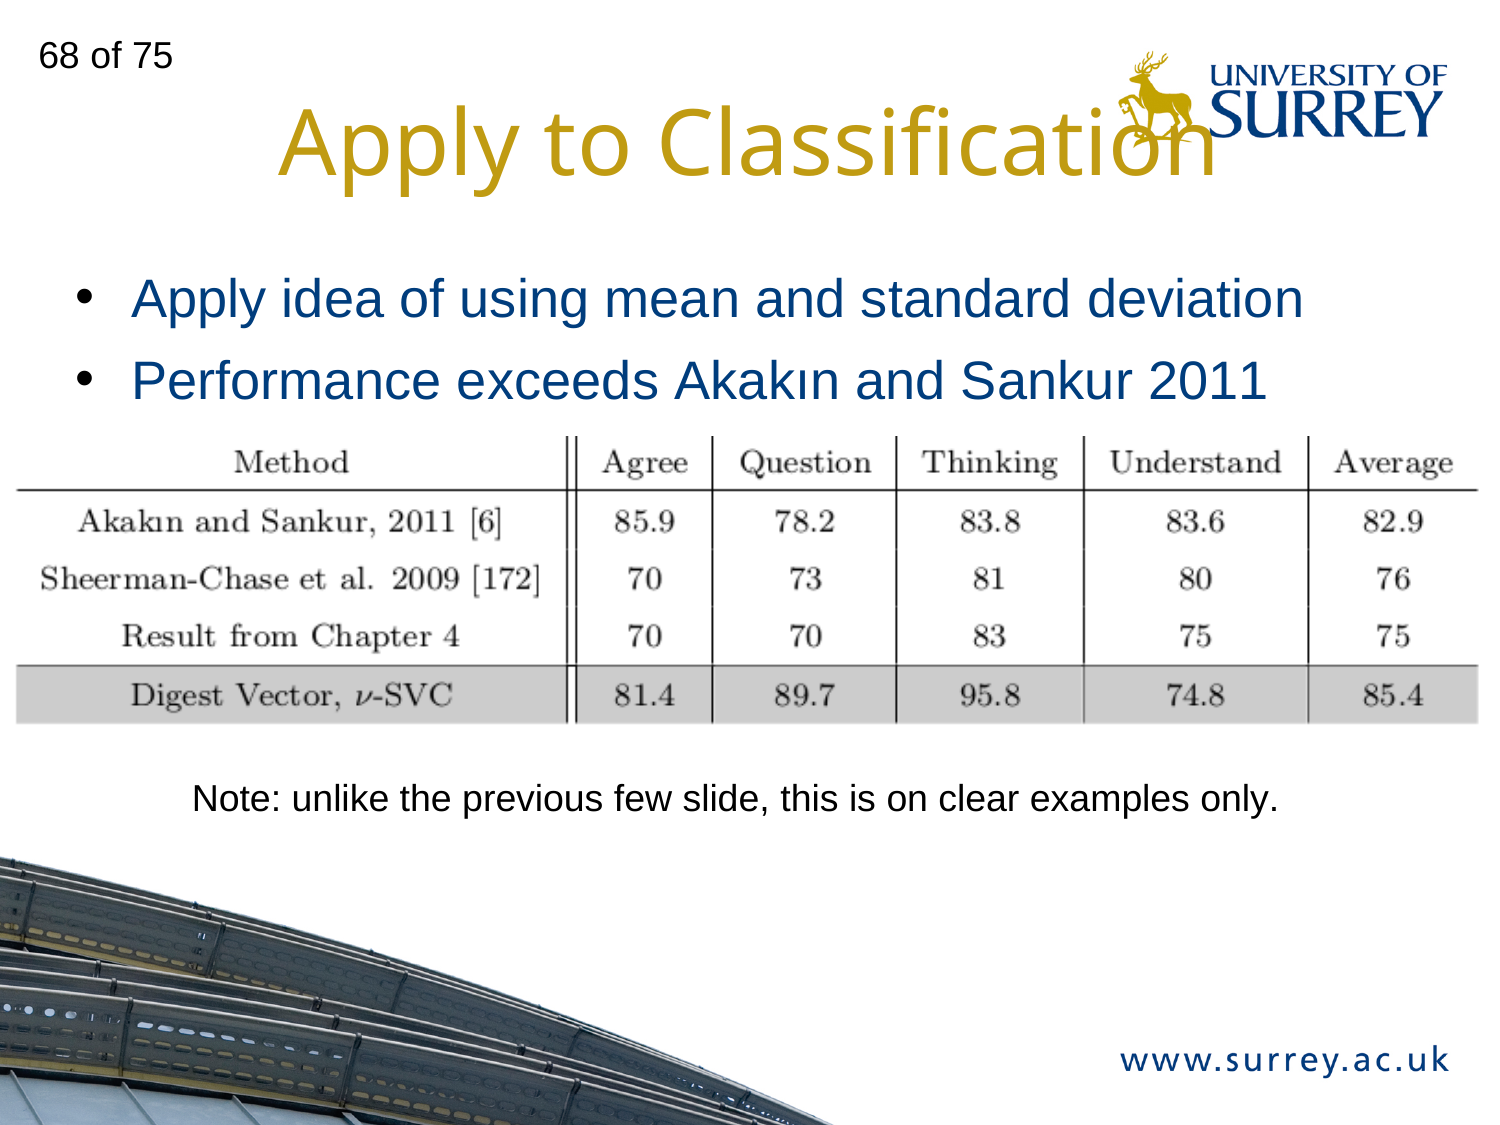

# Apply to Classification
Apply idea of using mean and standard deviation
Performance exceeds Akakın and Sankur 2011
Note: unlike the previous few slide, this is on clear examples only.